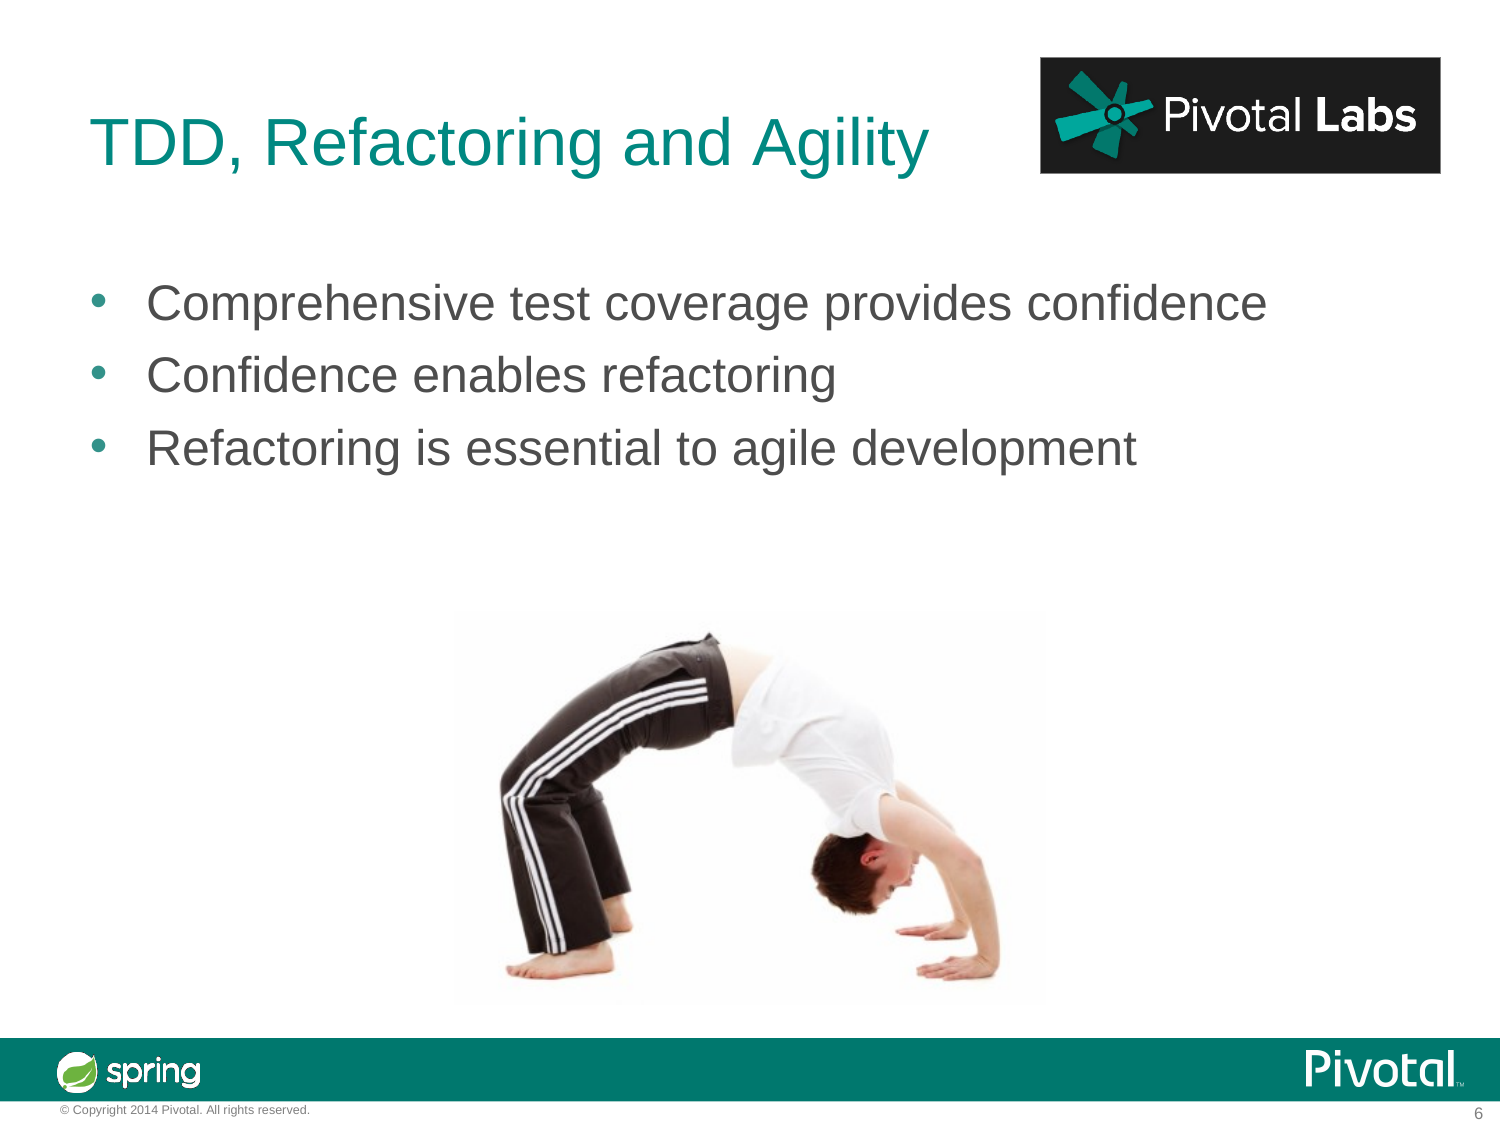

# TDD, Refactoring and Agility
Comprehensive test coverage provides confidence
Confidence enables refactoring
Refactoring is essential to agile development